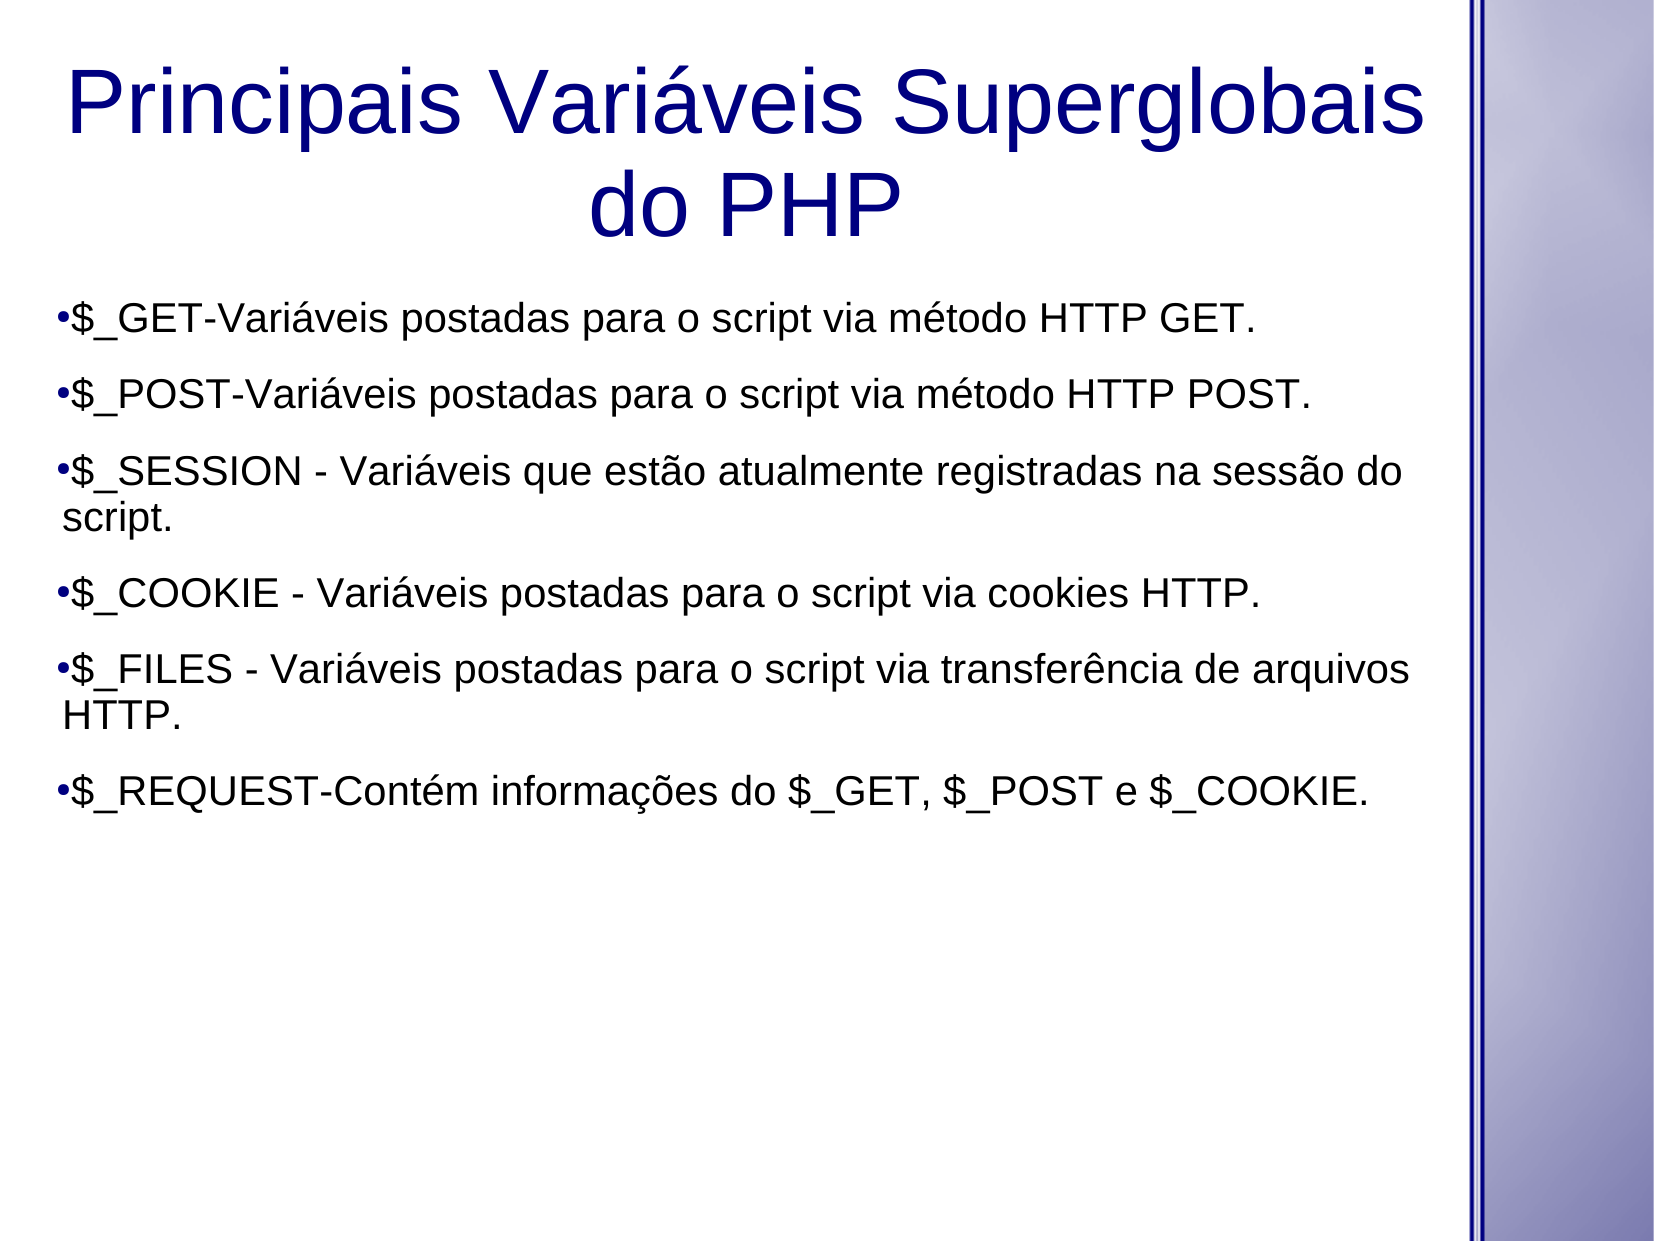

# Principais Variáveis Superglobais do PHP
$_GET-Variáveis postadas para o script via método HTTP GET.
$_POST-Variáveis postadas para o script via método HTTP POST.
$_SESSION - Variáveis que estão atualmente registradas na sessão do script.
$_COOKIE - Variáveis postadas para o script via cookies HTTP.
$_FILES - Variáveis postadas para o script via transferência de arquivos HTTP.
$_REQUEST-Contém informações do $_GET, $_POST e $_COOKIE.